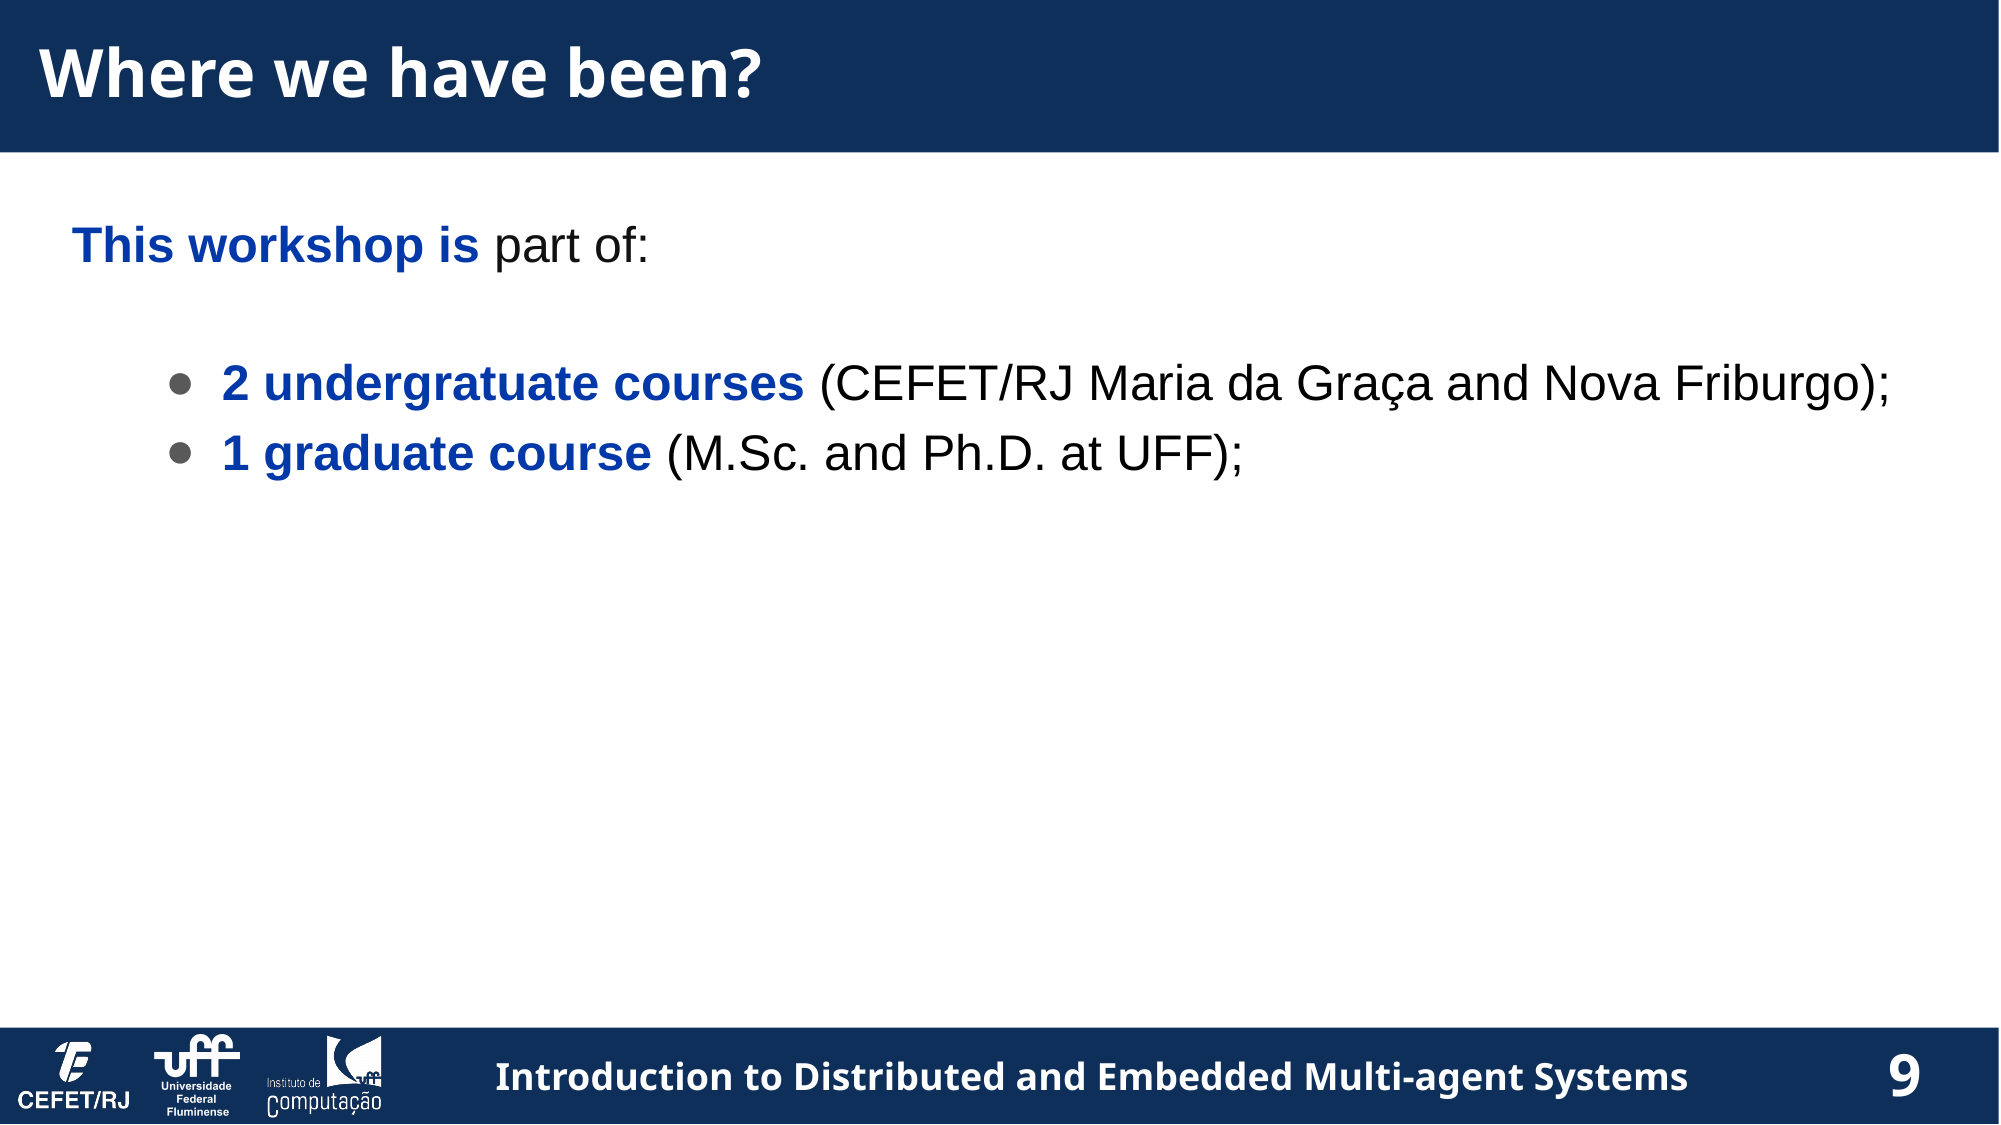

Where we have been?
This workshop is part of:
2 undergratuate courses (CEFET/RJ Maria da Graça and Nova Friburgo);
1 graduate course (M.Sc. and Ph.D. at UFF);